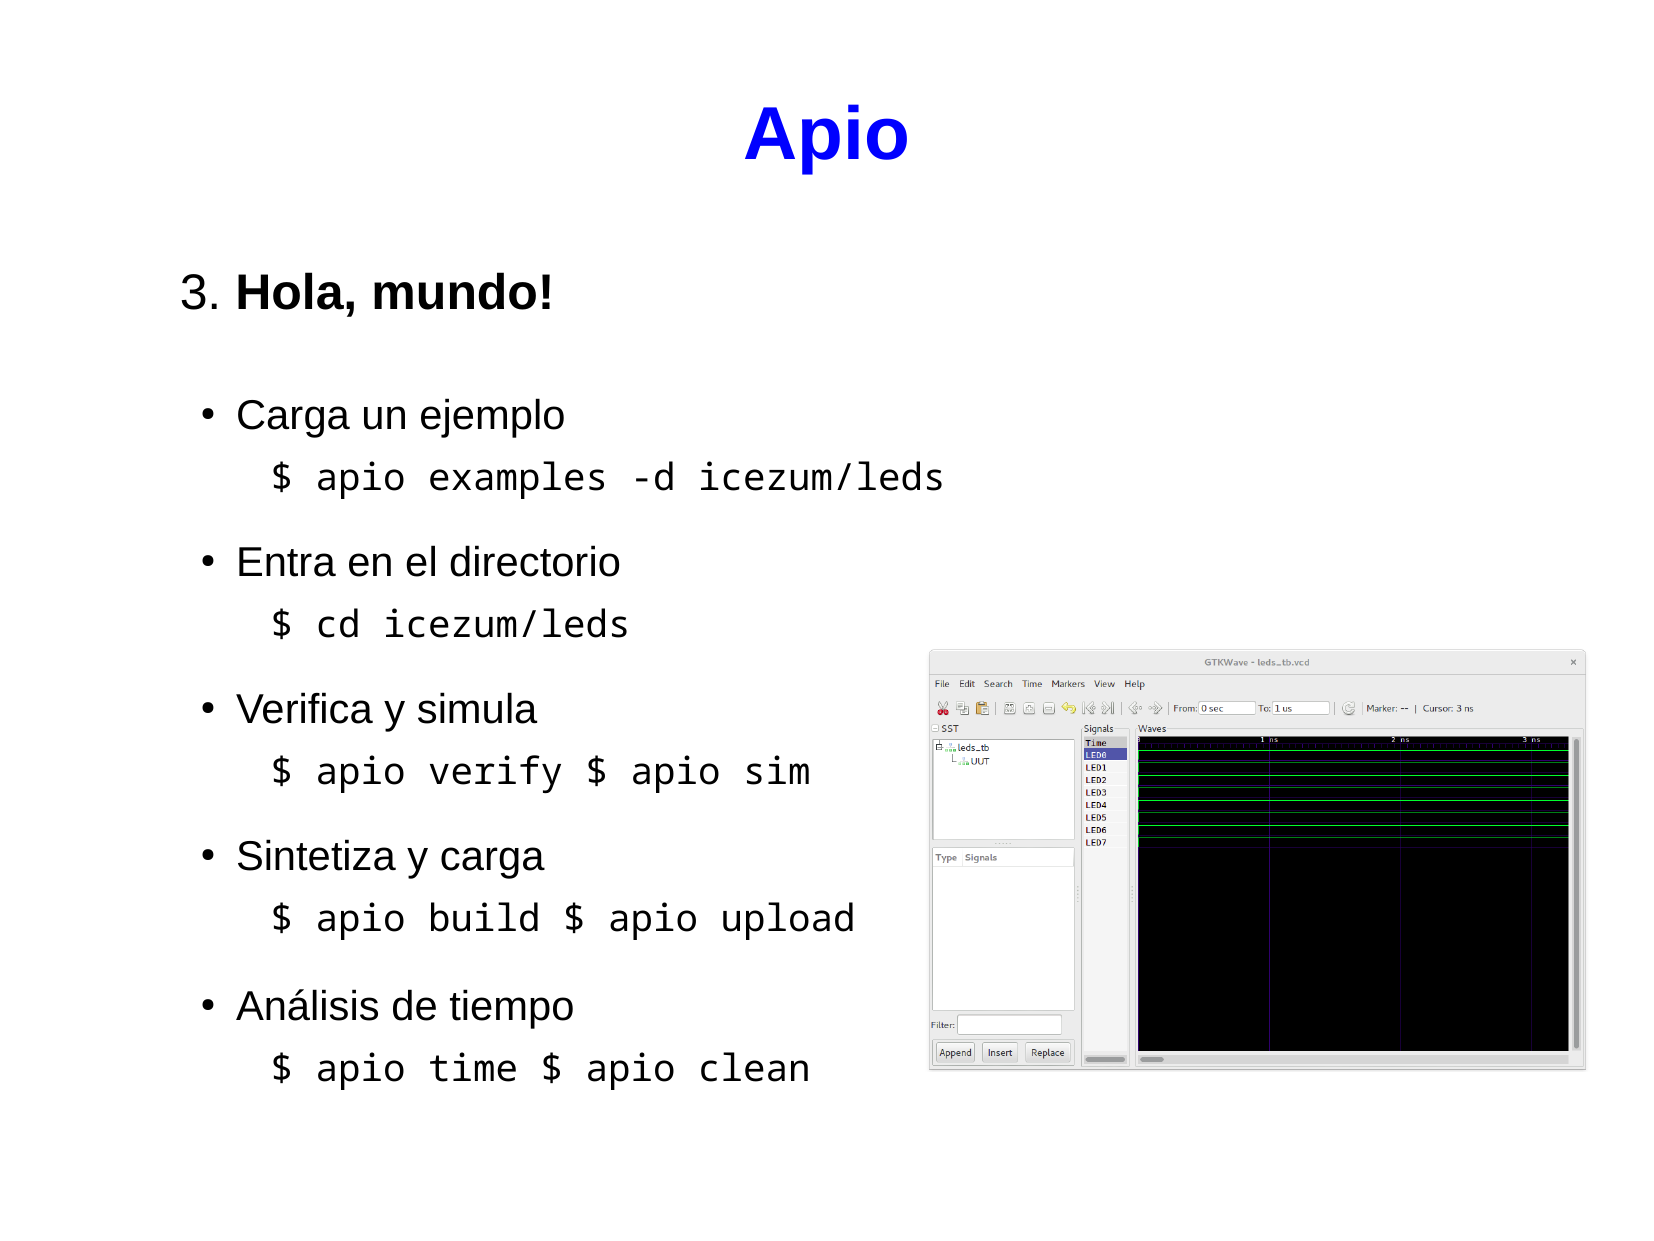

# Apio
3. Hola, mundo!
Carga un ejemplo
 $ apio examples -d icezum/leds
Entra en el directorio
 $ cd icezum/leds
Verifica y simula
 $ apio verify $ apio sim
Sintetiza y carga
 $ apio build $ apio upload
Análisis de tiempo
 $ apio time $ apio clean